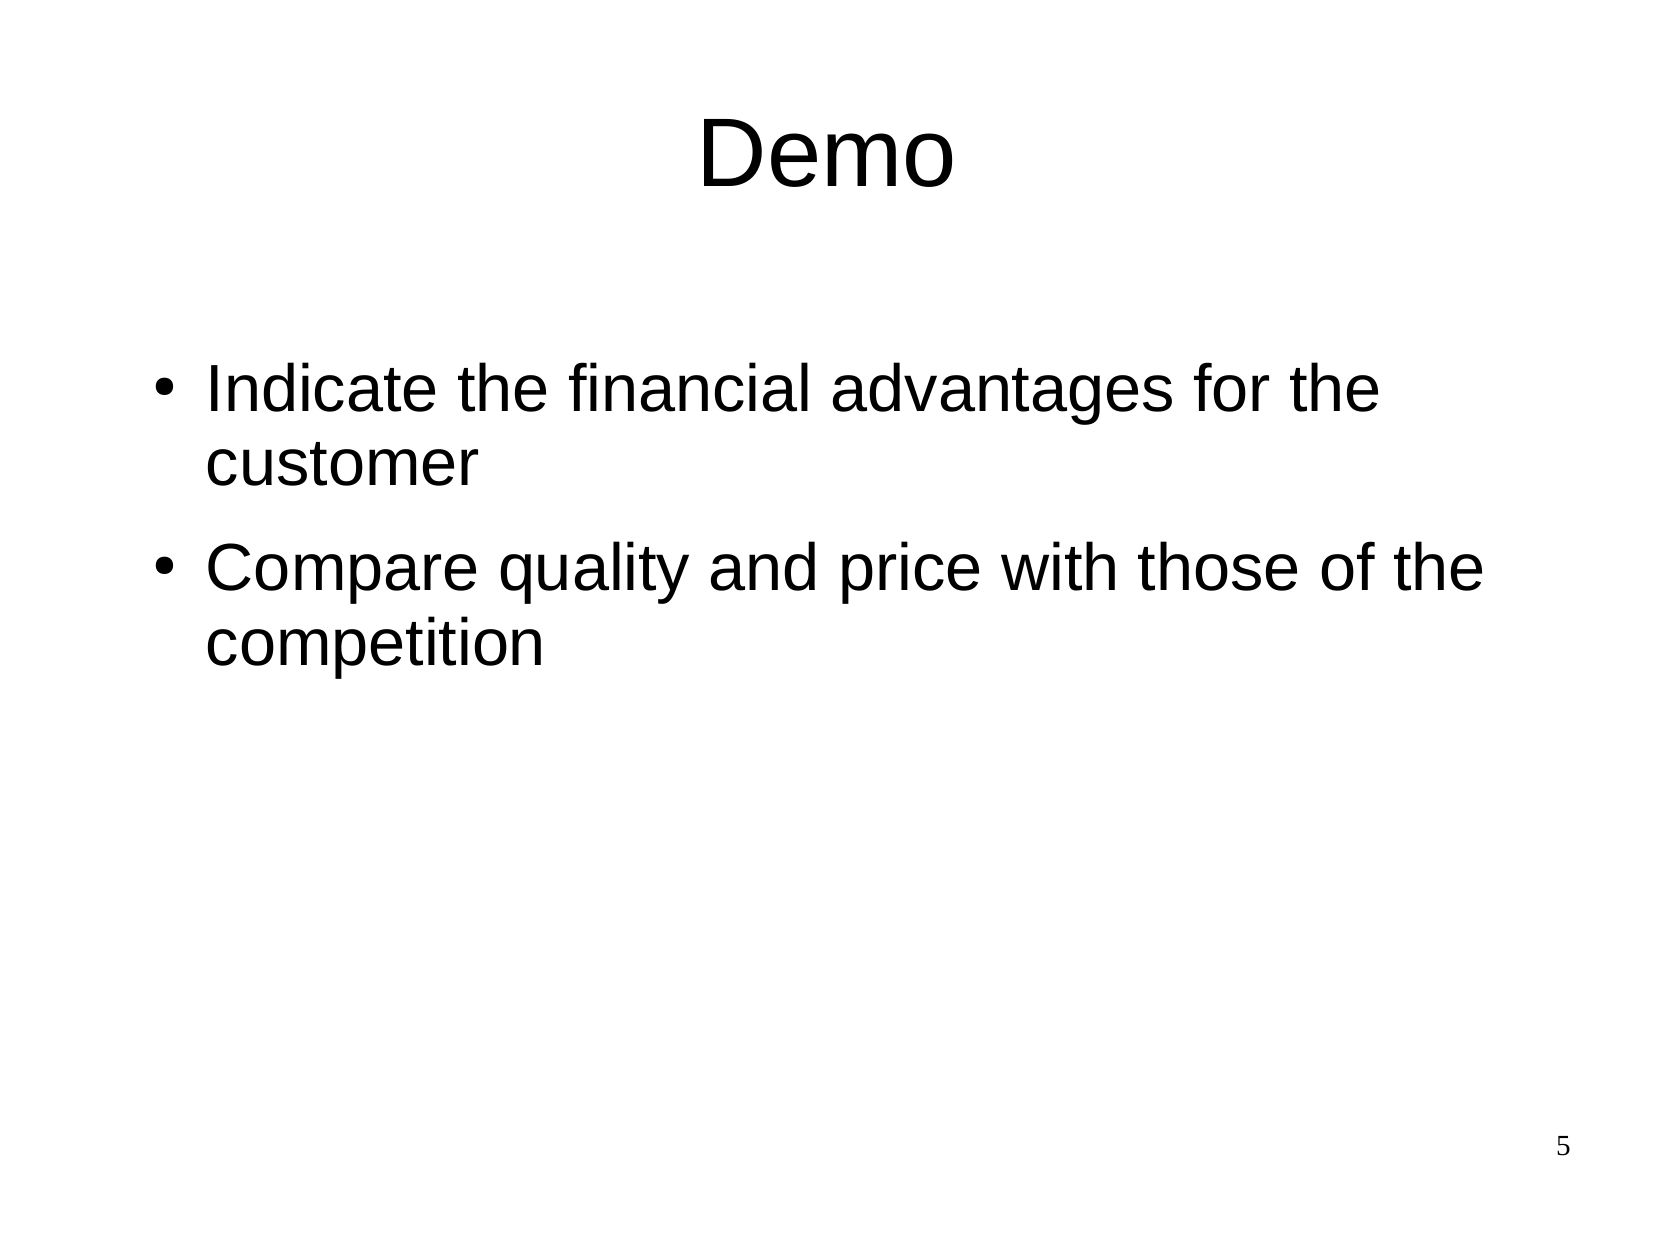

# Demo
Indicate the financial advantages for the customer
Compare quality and price with those of the competition
5